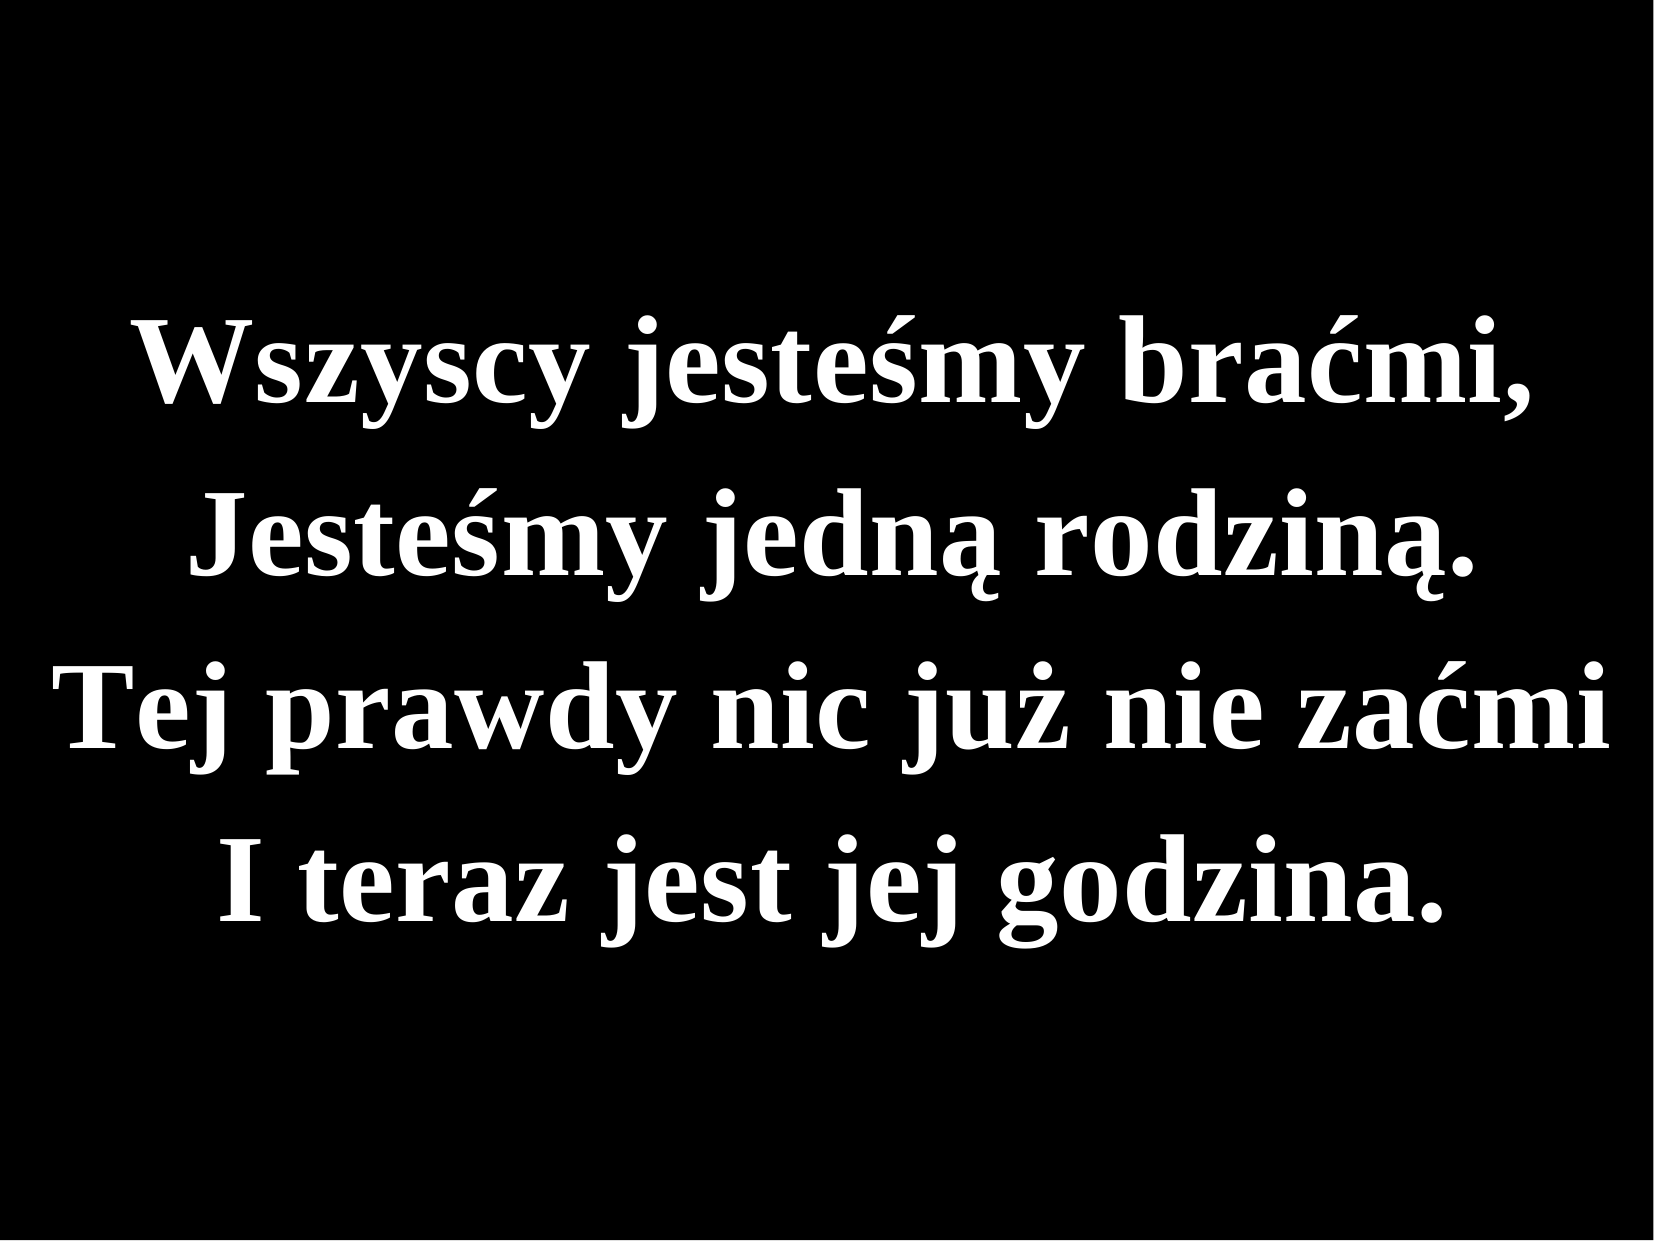

# Wszyscy jesteśmy braćmi, ppp Jesteśmy jedną rodziną. ppp Tej prawdy nic już nie zaćmi ppp I teraz jest jej godzina.